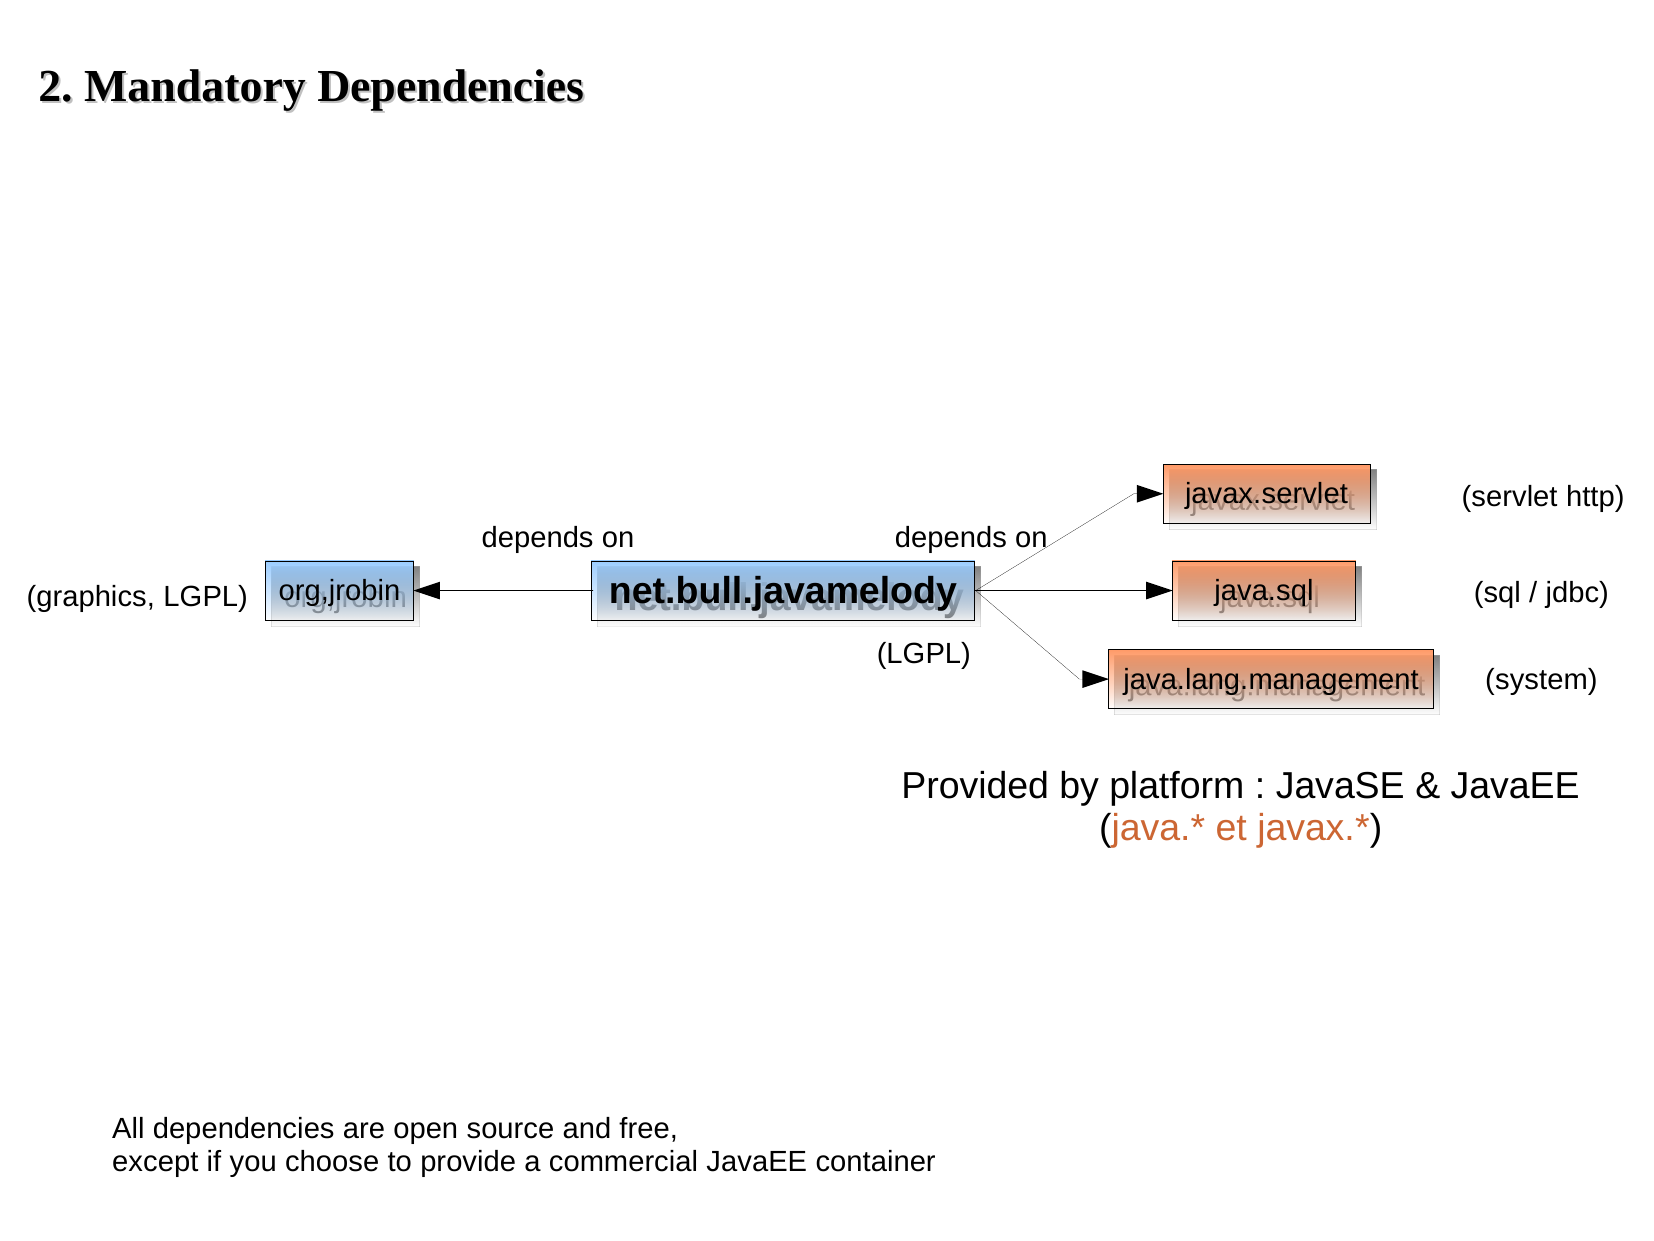

2. Mandatory Dependencies
javax.servlet
(servlet http)
depends on
depends on
org,jrobin
net.bull.javamelody
java.sql
(sql / jdbc)
(graphics, LGPL)
(LGPL)
java.lang.management
(system)
Provided by platform : JavaSE & JavaEE
(java.* et javax.*)
All dependencies are open source and free,
except if you choose to provide a commercial JavaEE container